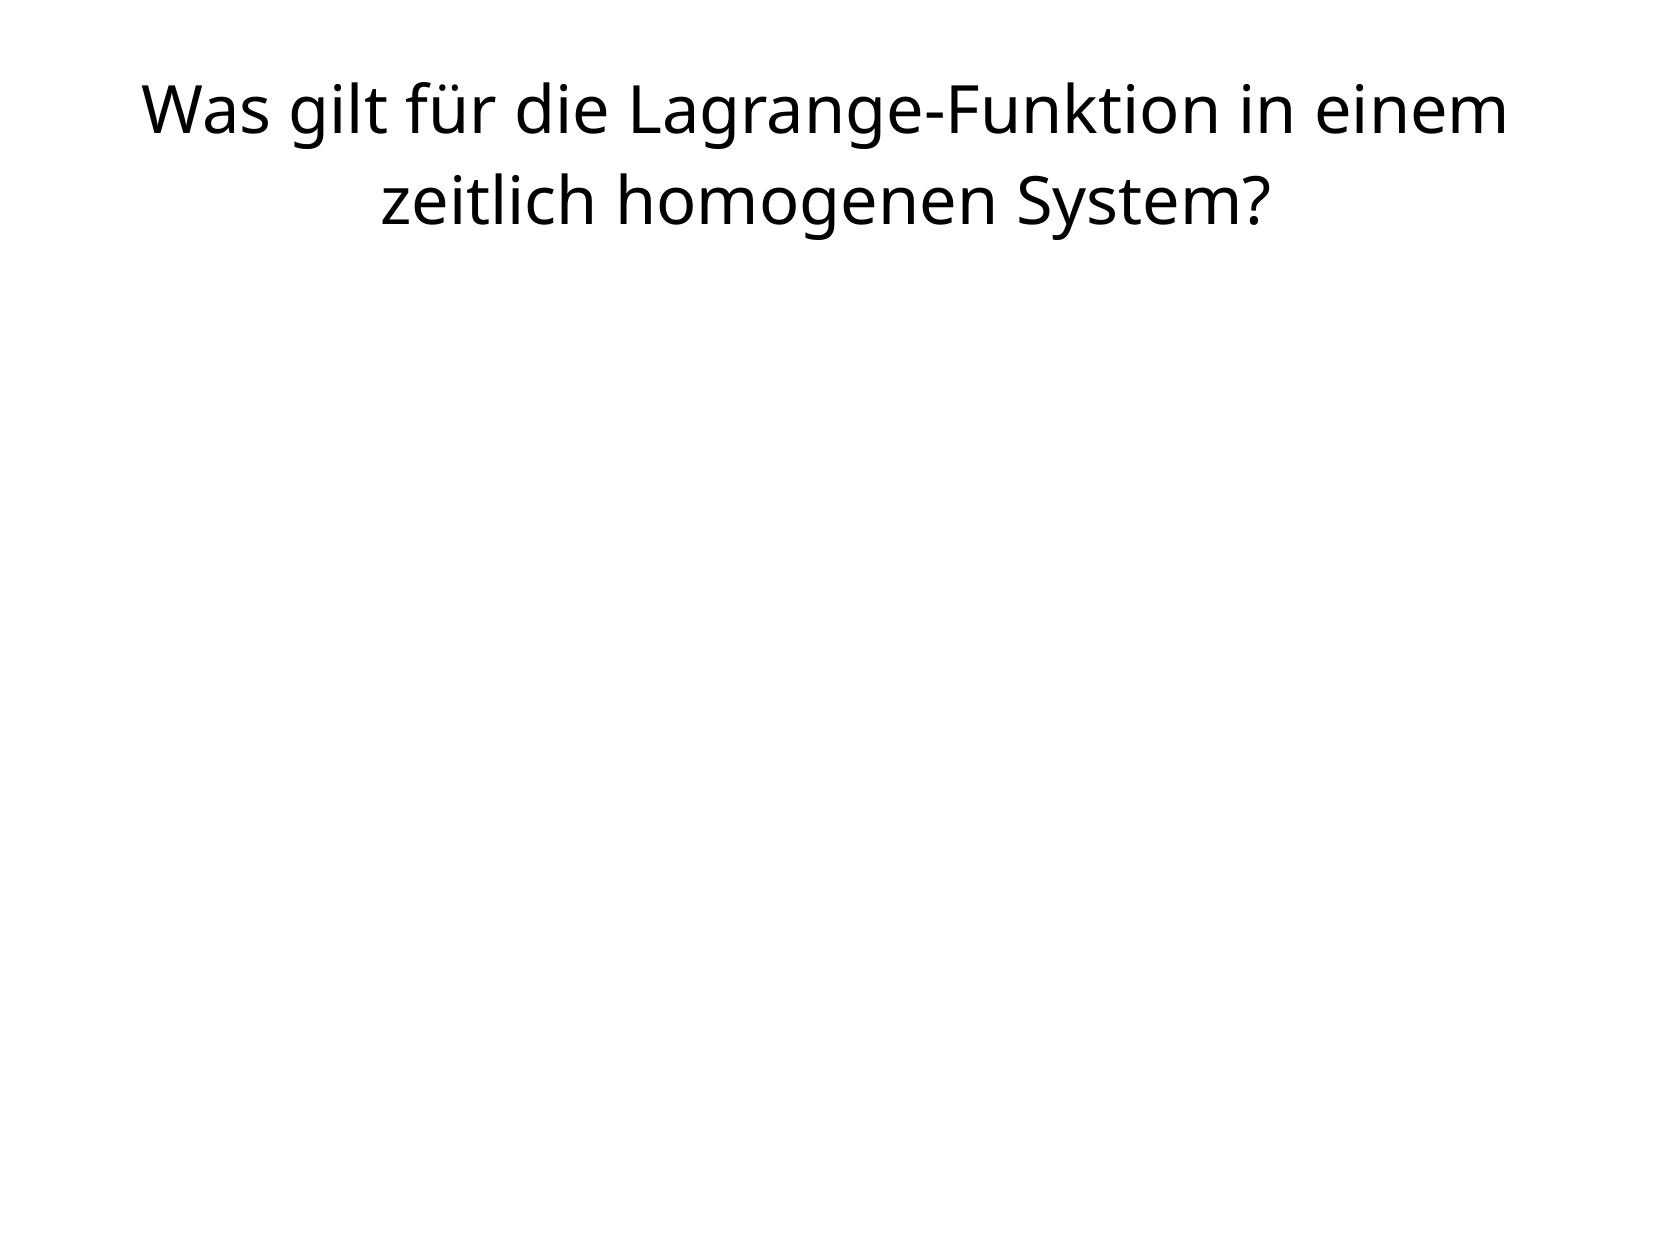

# Was gilt für die Lagrange-Funktion in einem zeitlich homogenen System?